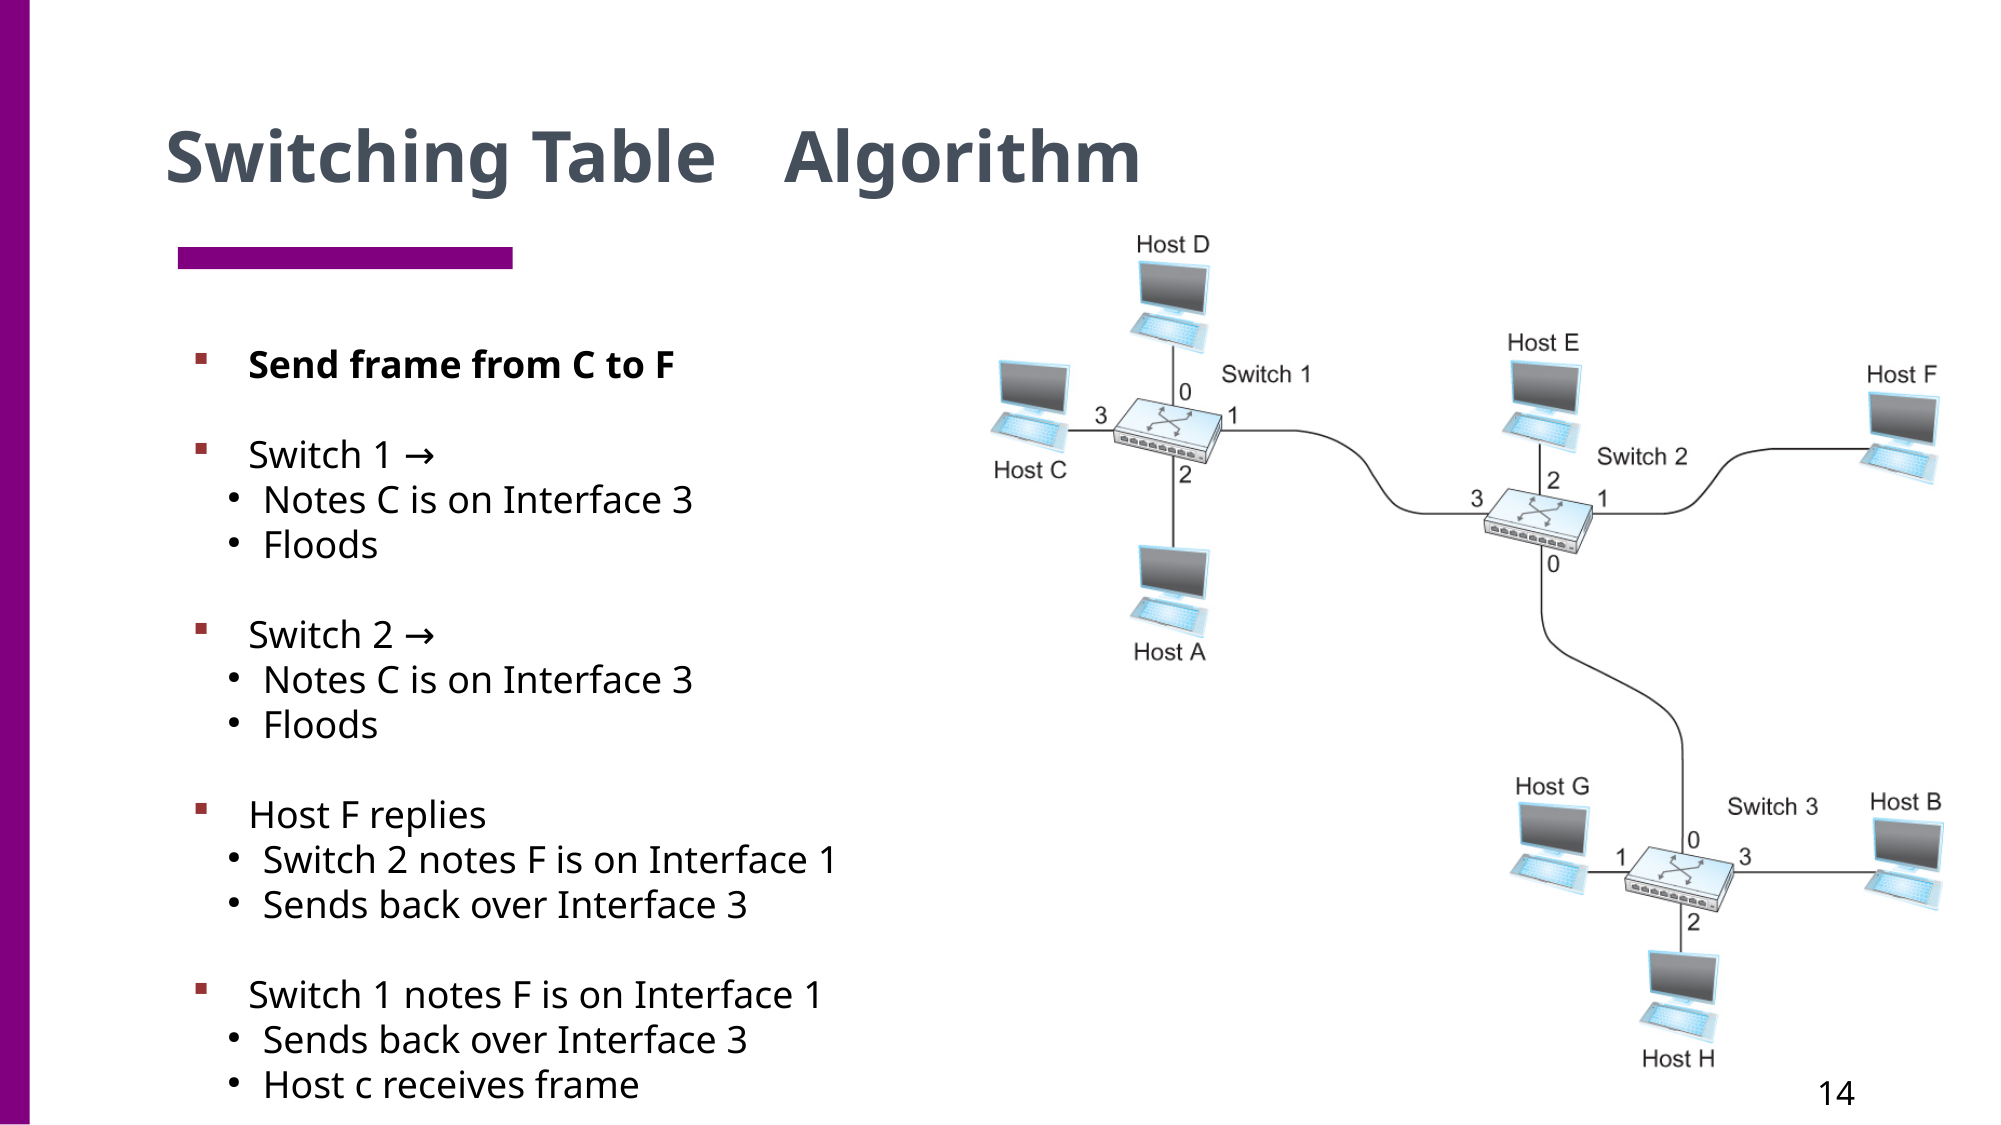

Switching Table	 Algorithm
Send frame from C to F
Switch 1 →
Notes C is on Interface 3
Floods
Switch 2 →
Notes C is on Interface 3
Floods
Host F replies
Switch 2 notes F is on Interface 1
Sends back over Interface 3
Switch 1 notes F is on Interface 1
Sends back over Interface 3
Host c receives frame